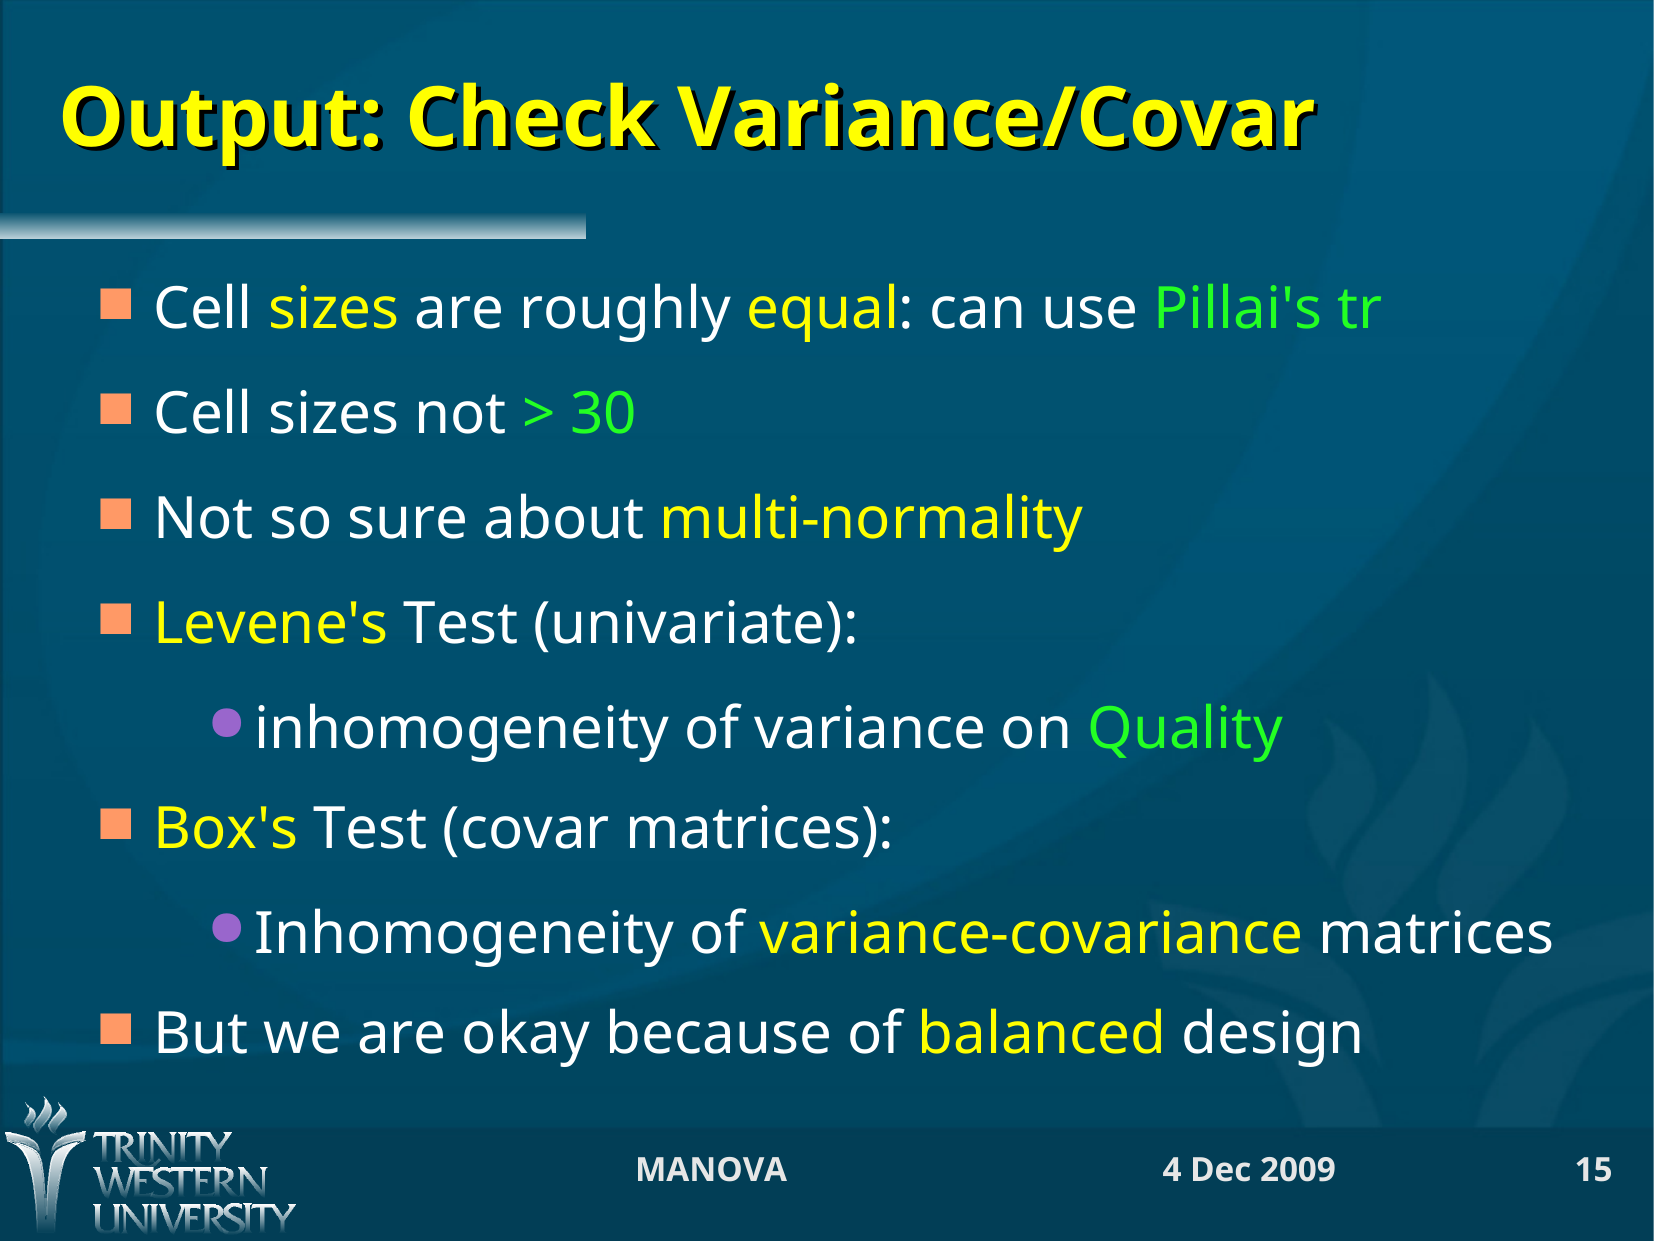

# Output: Check Variance/Covar
Cell sizes are roughly equal: can use Pillai's tr
Cell sizes not > 30
Not so sure about multi-normality
Levene's Test (univariate):
inhomogeneity of variance on Quality
Box's Test (covar matrices):
Inhomogeneity of variance-covariance matrices
But we are okay because of balanced design
MANOVA
4 Dec 2009
15